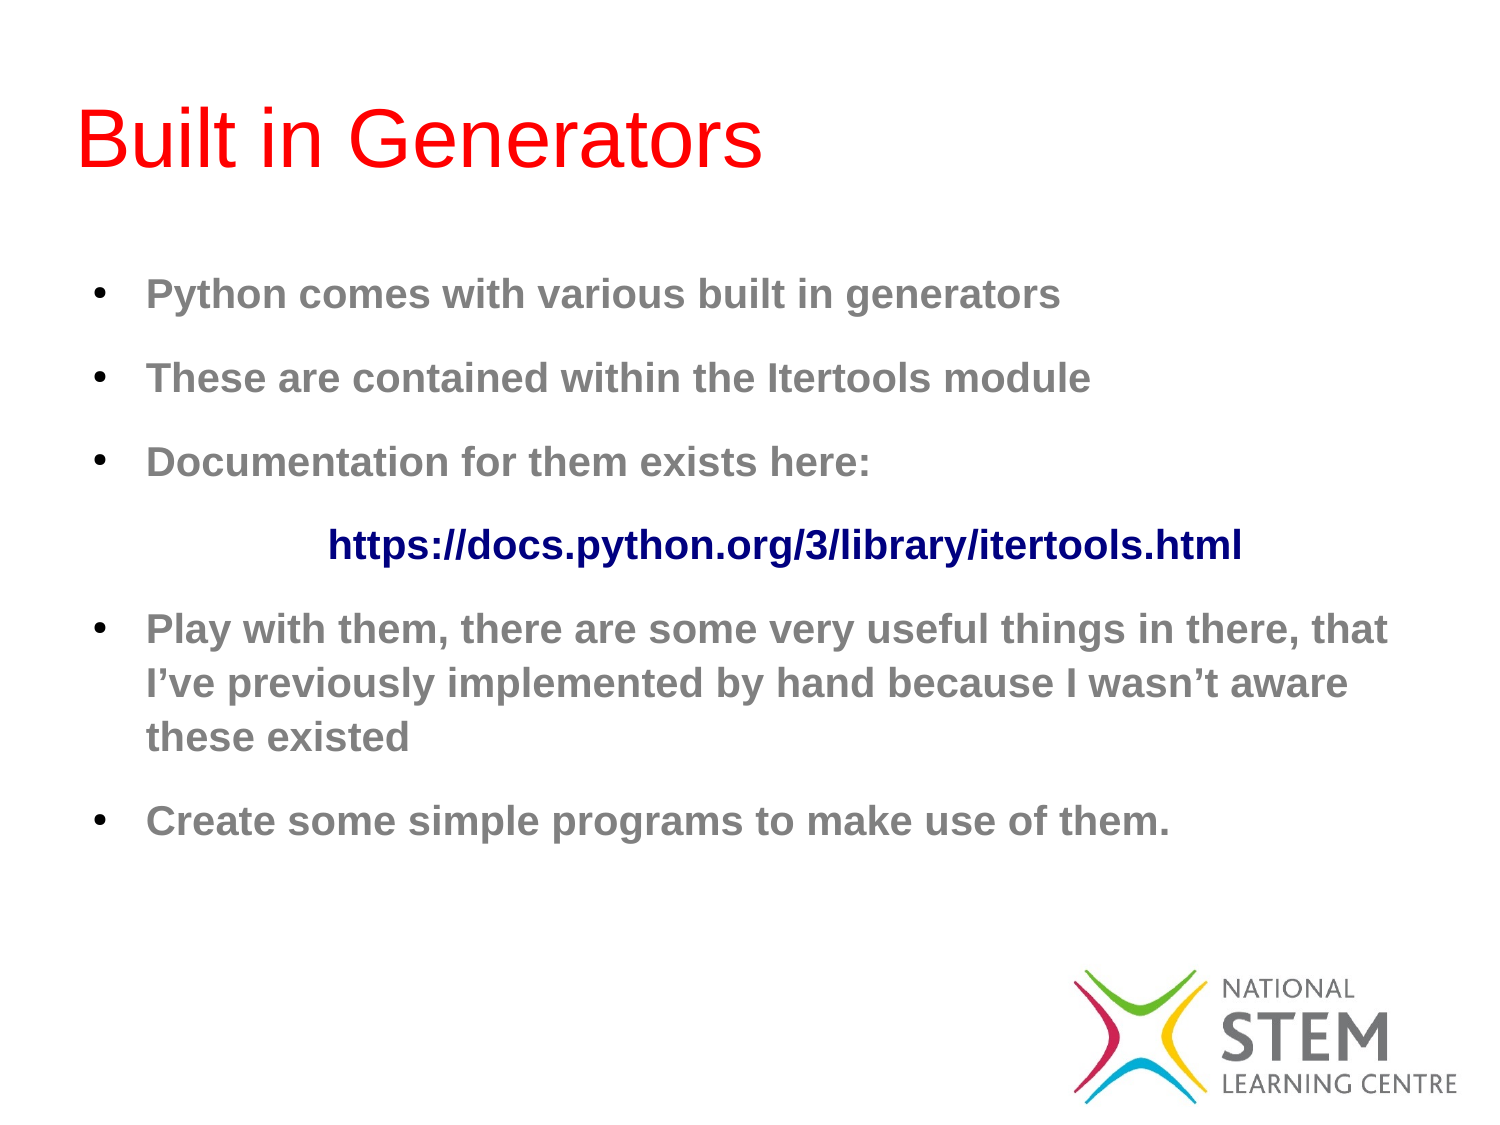

# Built in Generators
Python comes with various built in generators
These are contained within the Itertools module
Documentation for them exists here:
https://docs.python.org/3/library/itertools.html
Play with them, there are some very useful things in there, that I’ve previously implemented by hand because I wasn’t aware these existed
Create some simple programs to make use of them.